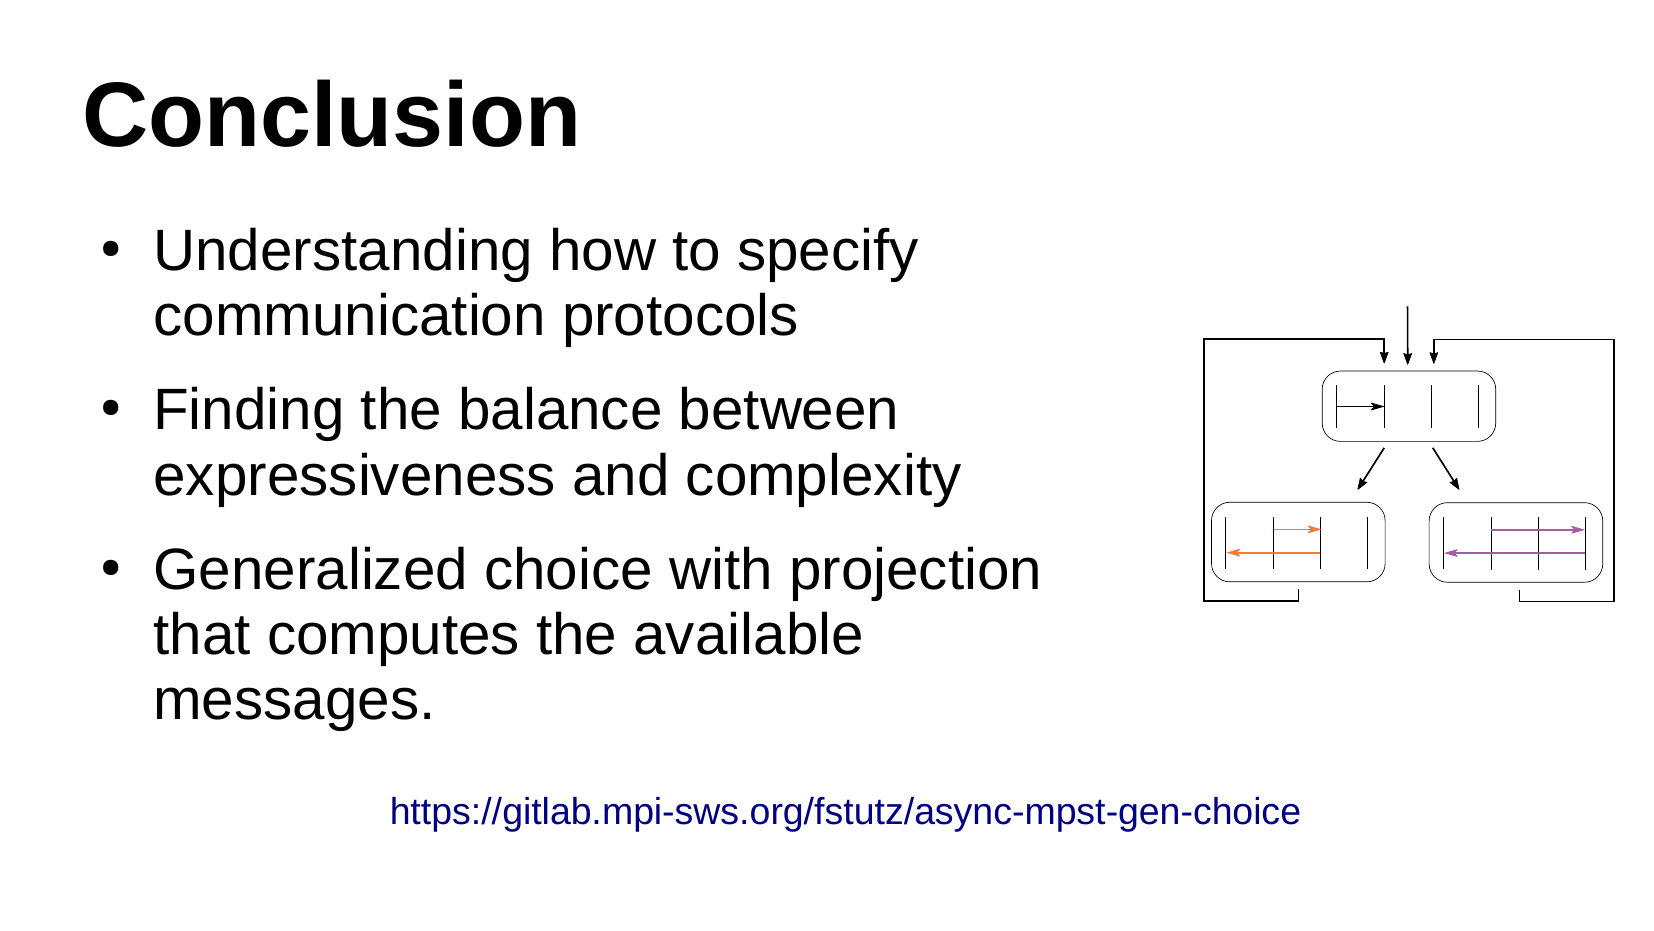

# Conclusion
Understanding how to specify communication protocols
Finding the balance between expressiveness and complexity
Generalized choice with projection that computes the available messages.
https://gitlab.mpi-sws.org/fstutz/async-mpst-gen-choice